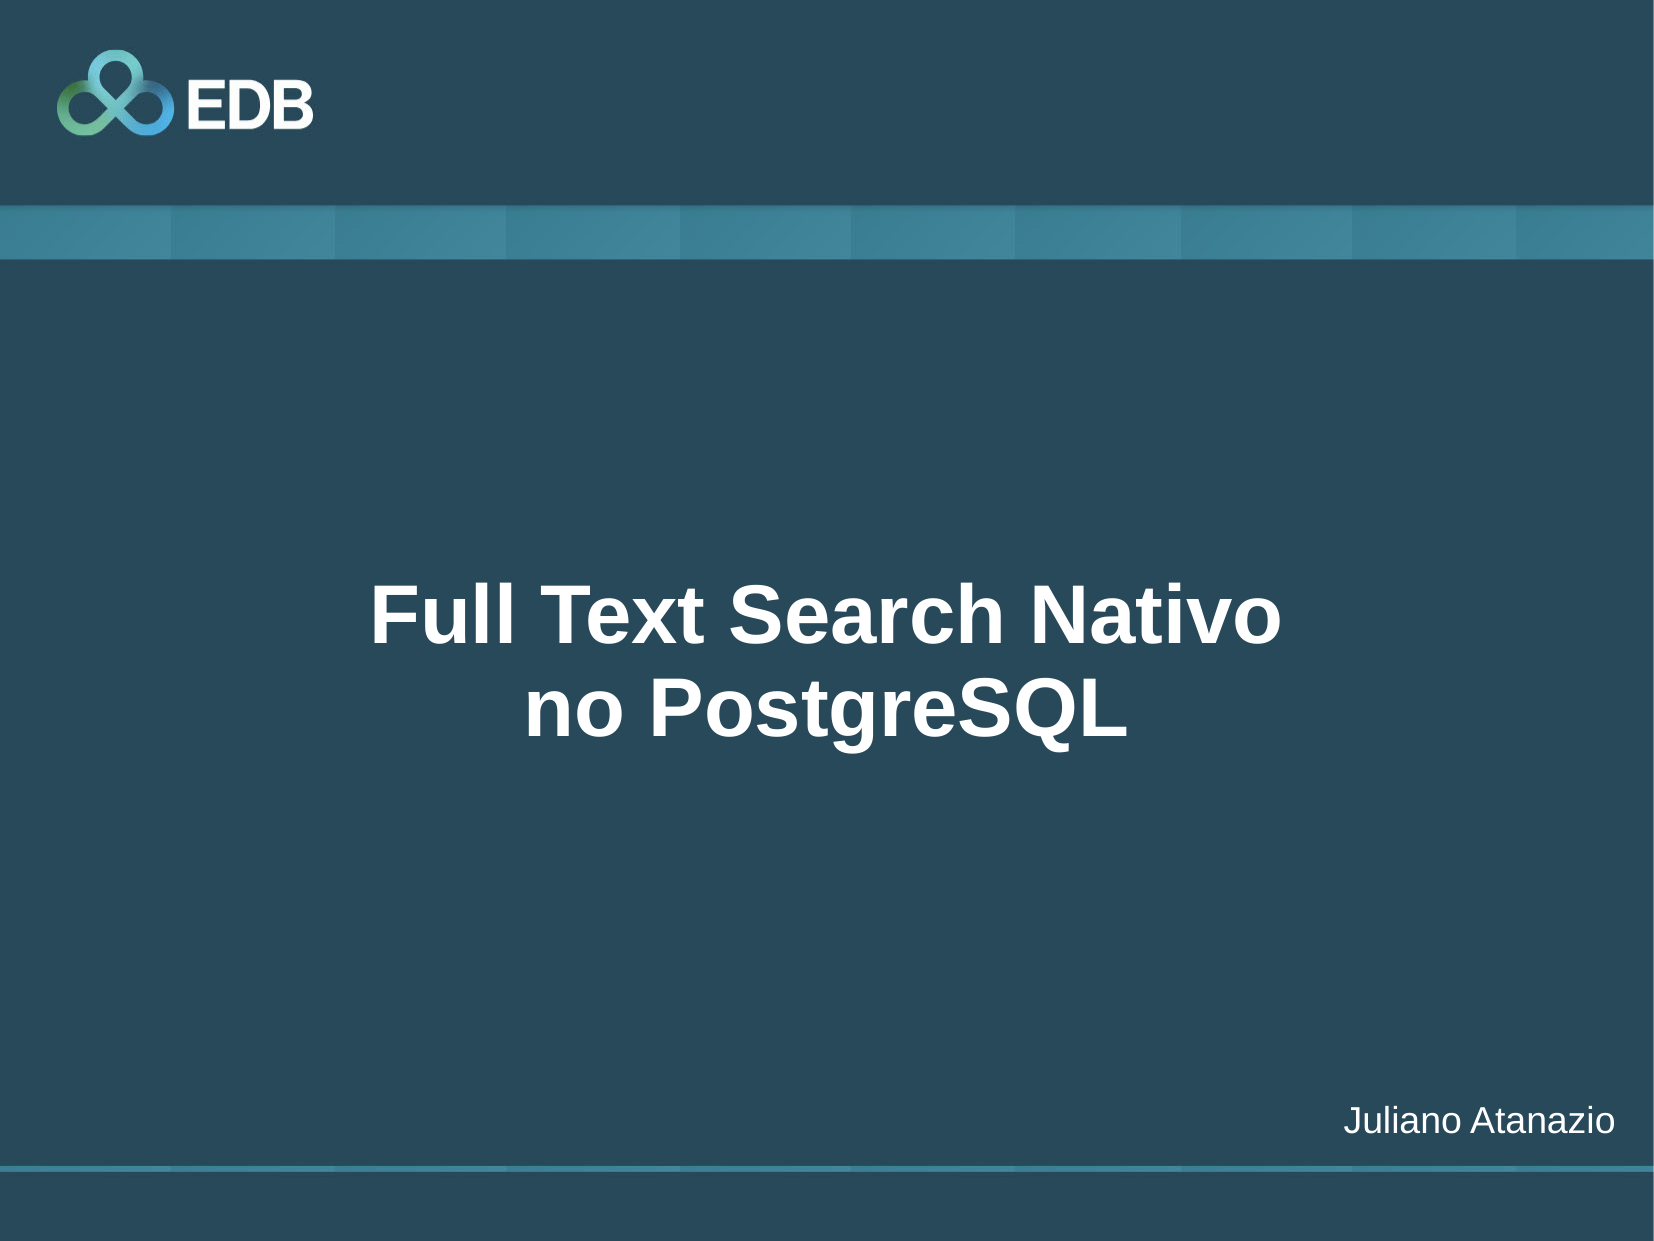

Full Text Search Nativo no PostgreSQL
Juliano Atanazio